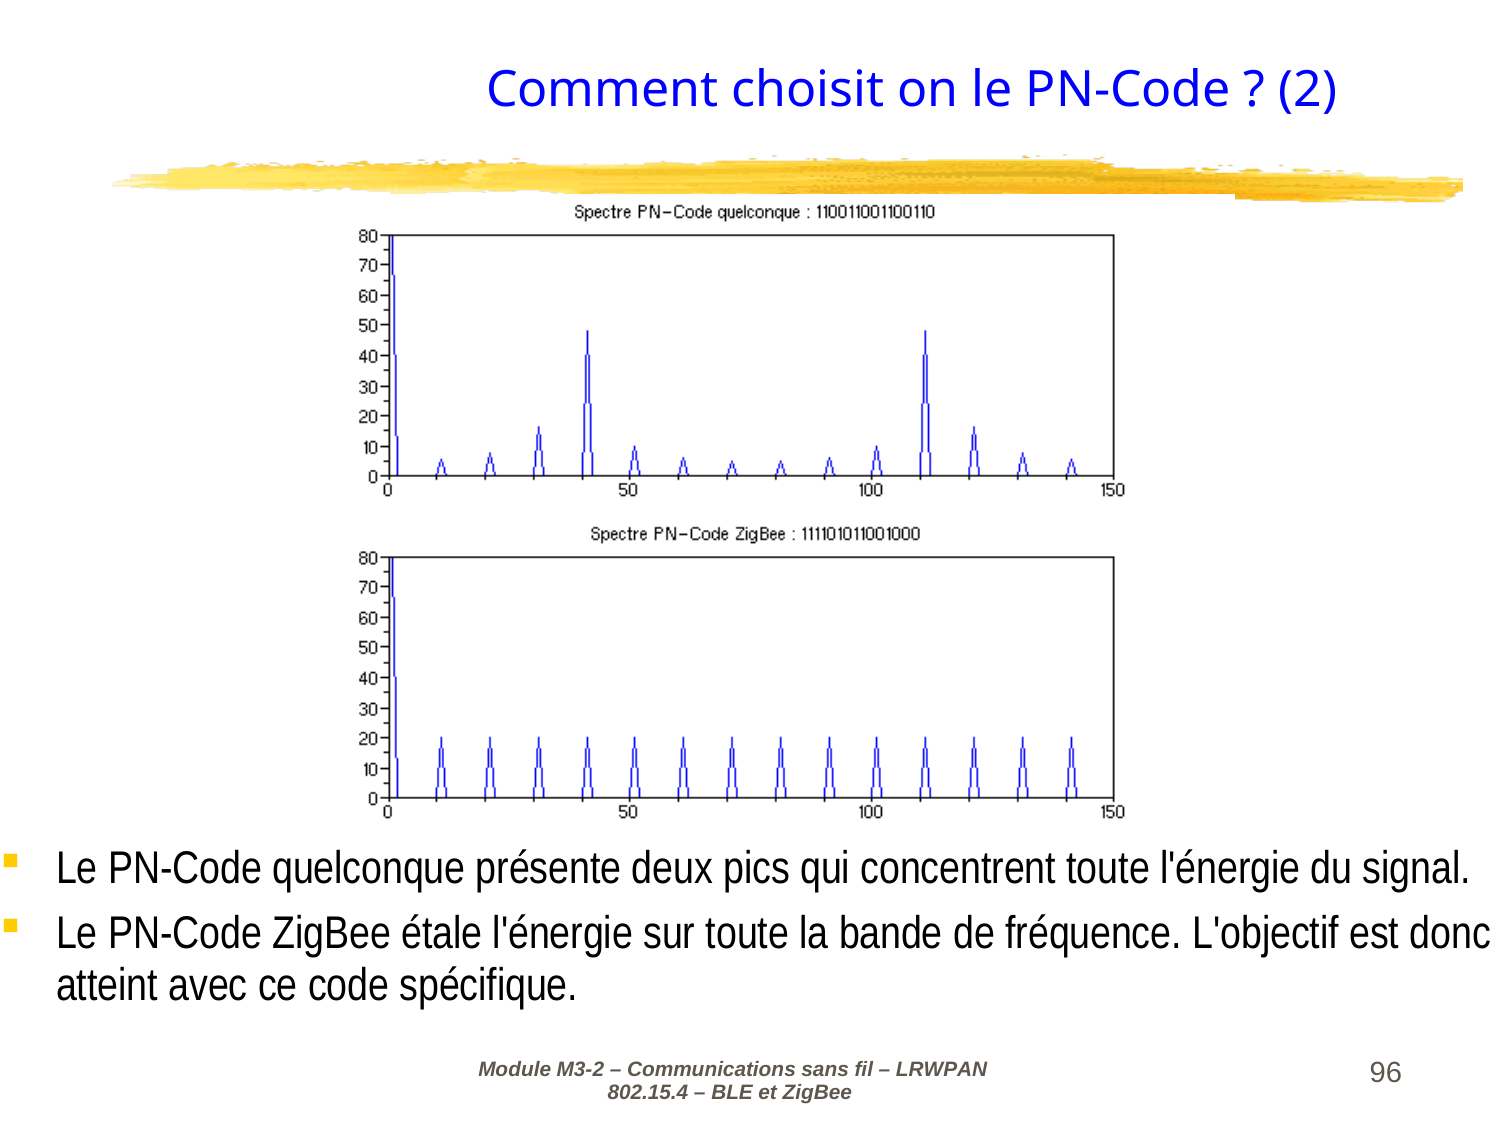

# Comment choisit on le PN-Code ? (2)
Le PN-Code quelconque présente deux pics qui concentrent toute l'énergie du signal.
Le PN-Code ZigBee étale l'énergie sur toute la bande de fréquence. L'objectif est donc atteint avec ce code spécifique.
96